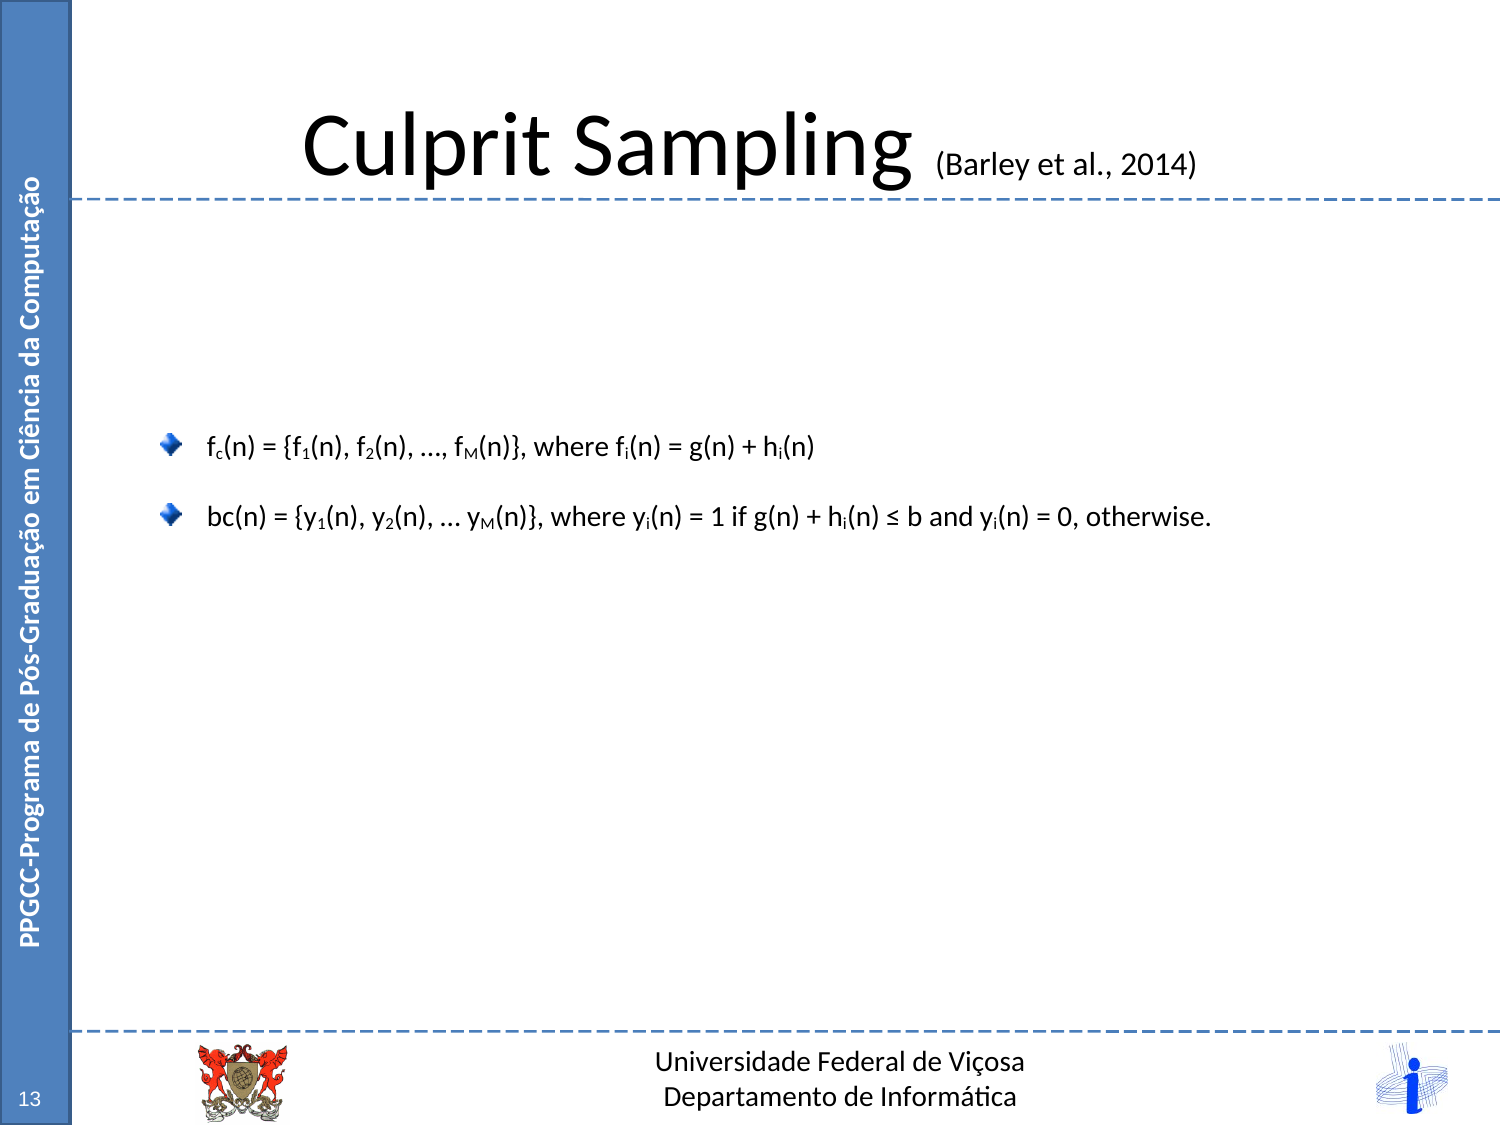

Culprit Sampling (Barley et al., 2014)
fc(n) = {f1(n), f2(n), …, fM(n)}, where fi(n) = g(n) + hi(n)
bc(n) = {y1(n), y2(n), … yM(n)}, where yi(n) = 1 if g(n) + hi(n) ≤ b and yi(n) = 0, otherwise.
PPGCC-Programa de Pós-Graduação em Ciência da Computação
Universidade Federal de Viçosa
Departamento de Informática
13